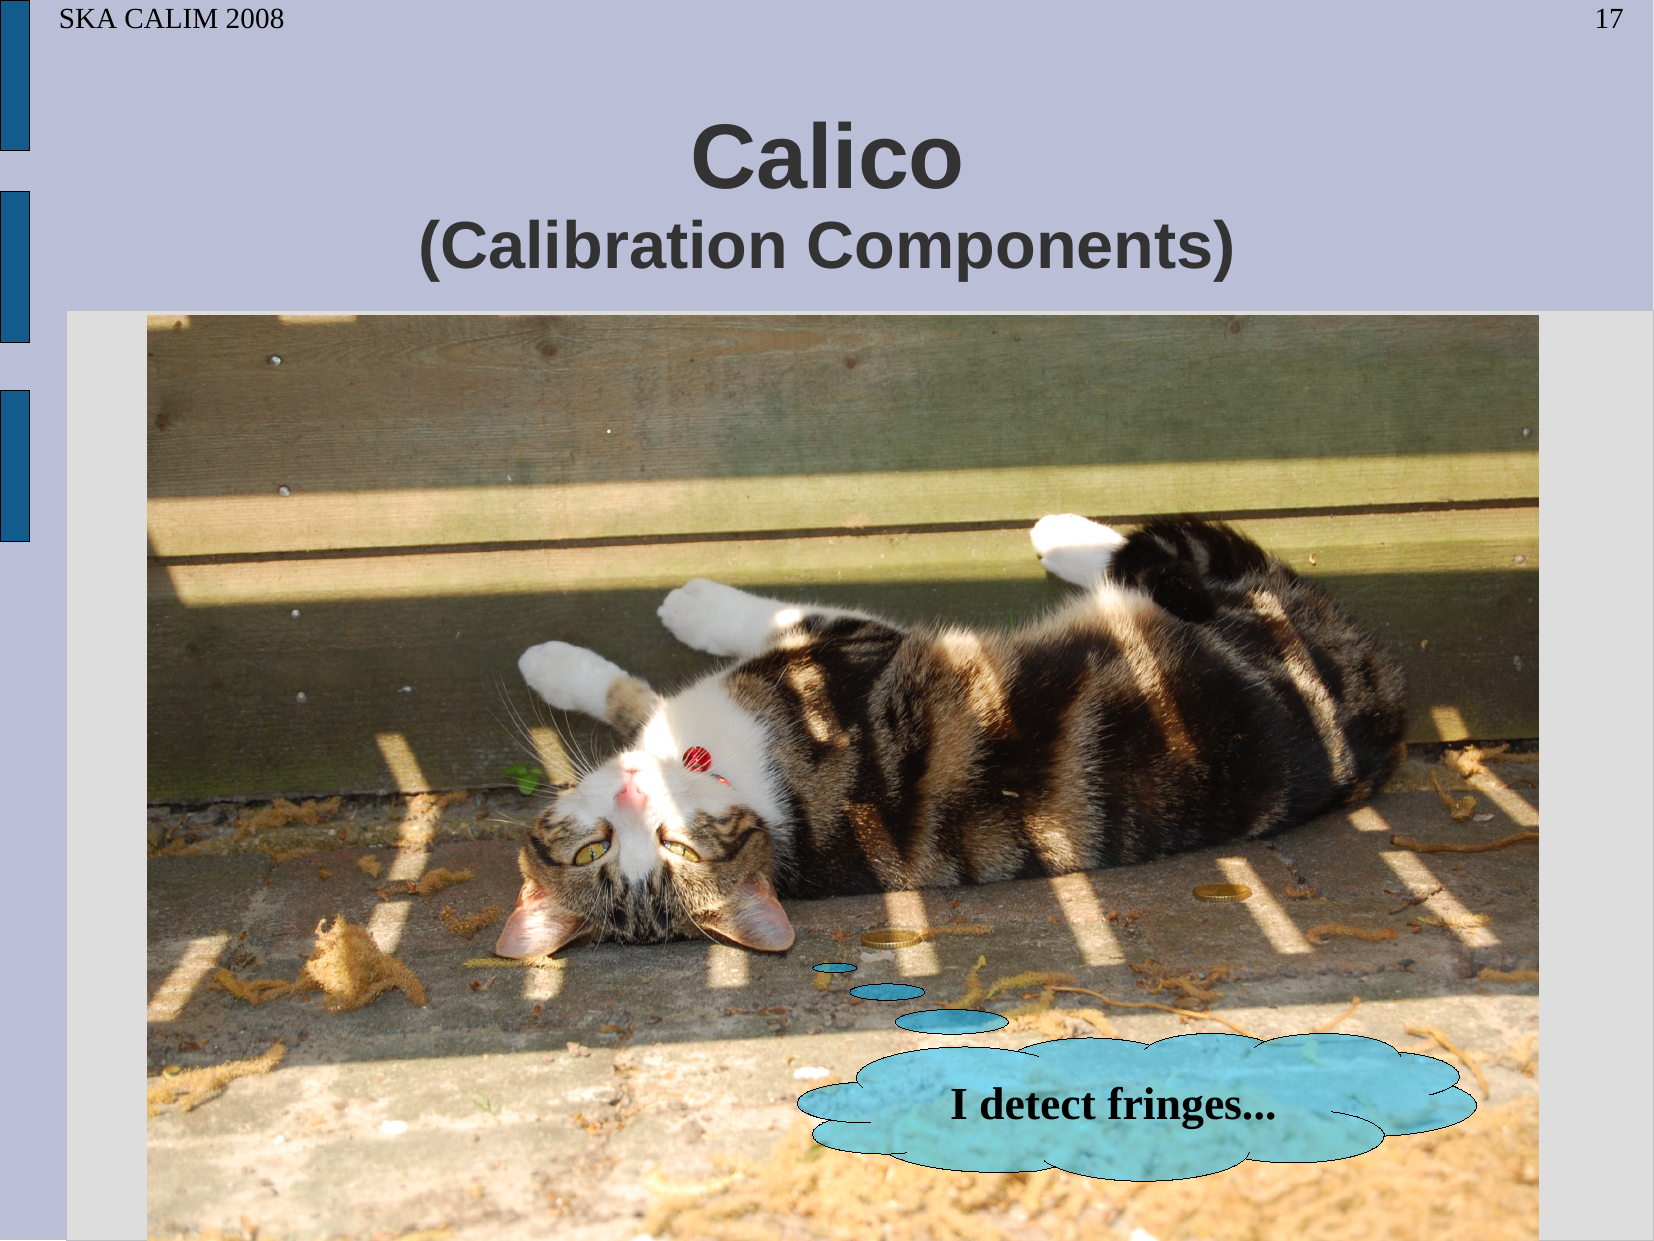

SKA CALIM 2008
17
# Calico (Calibration Components)
I detect fringes...